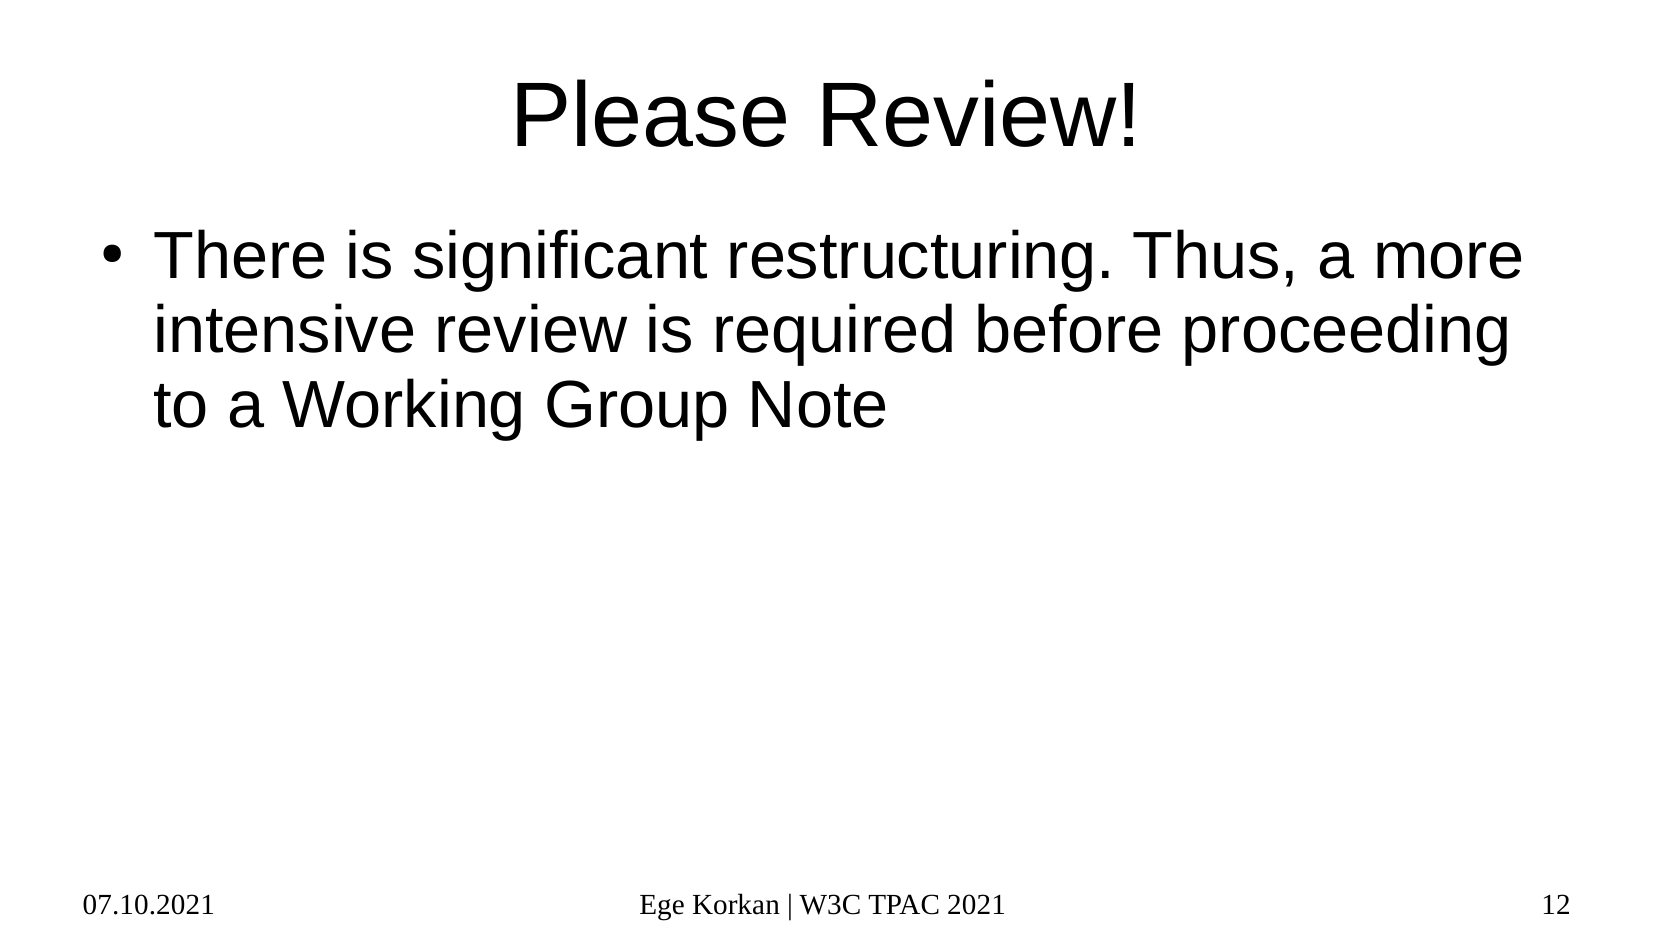

# Please Review!
There is significant restructuring. Thus, a more intensive review is required before proceeding to a Working Group Note
07.10.2021
Ege Korkan | W3C TPAC 2021
12